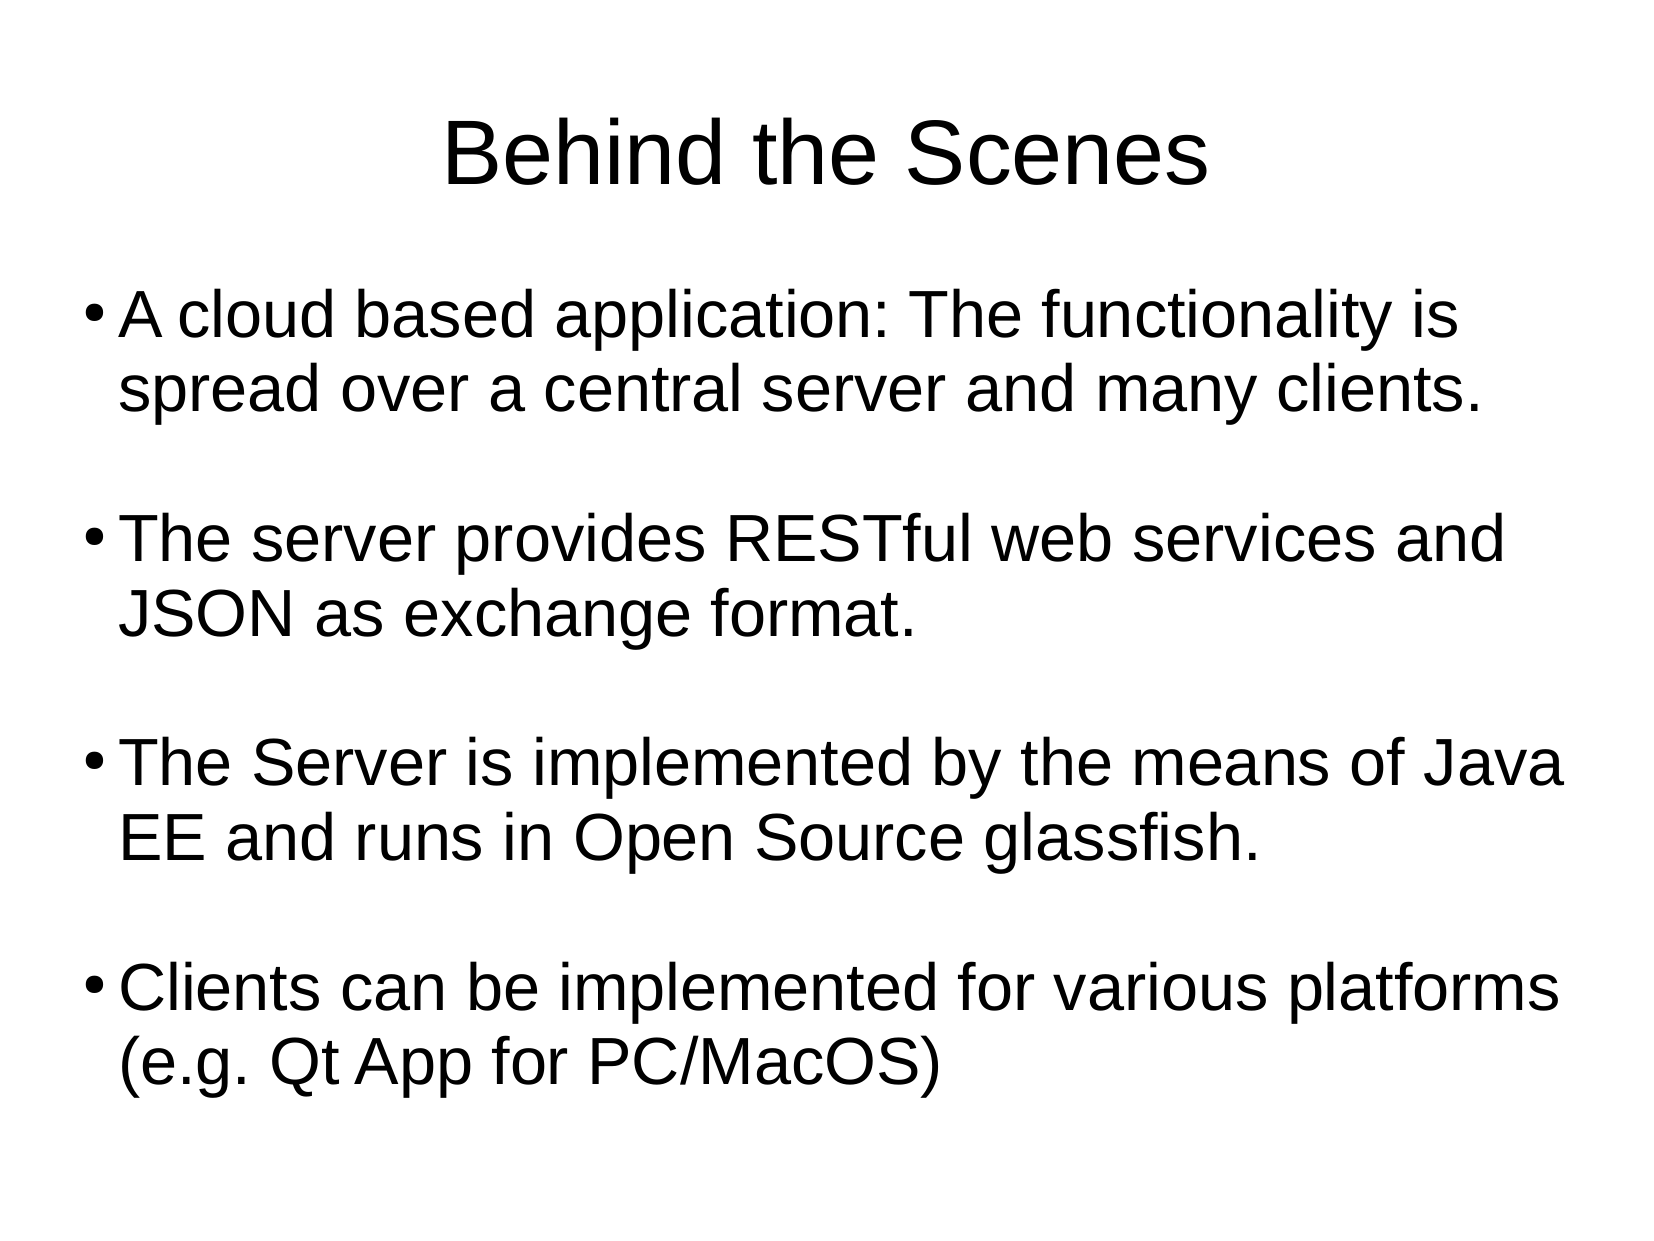

# Behind the Scenes
A cloud based application: The functionality is spread over a central server and many clients.
The server provides RESTful web services and JSON as exchange format.
The Server is implemented by the means of Java EE and runs in Open Source glassfish.
Clients can be implemented for various platforms (e.g. Qt App for PC/MacOS)